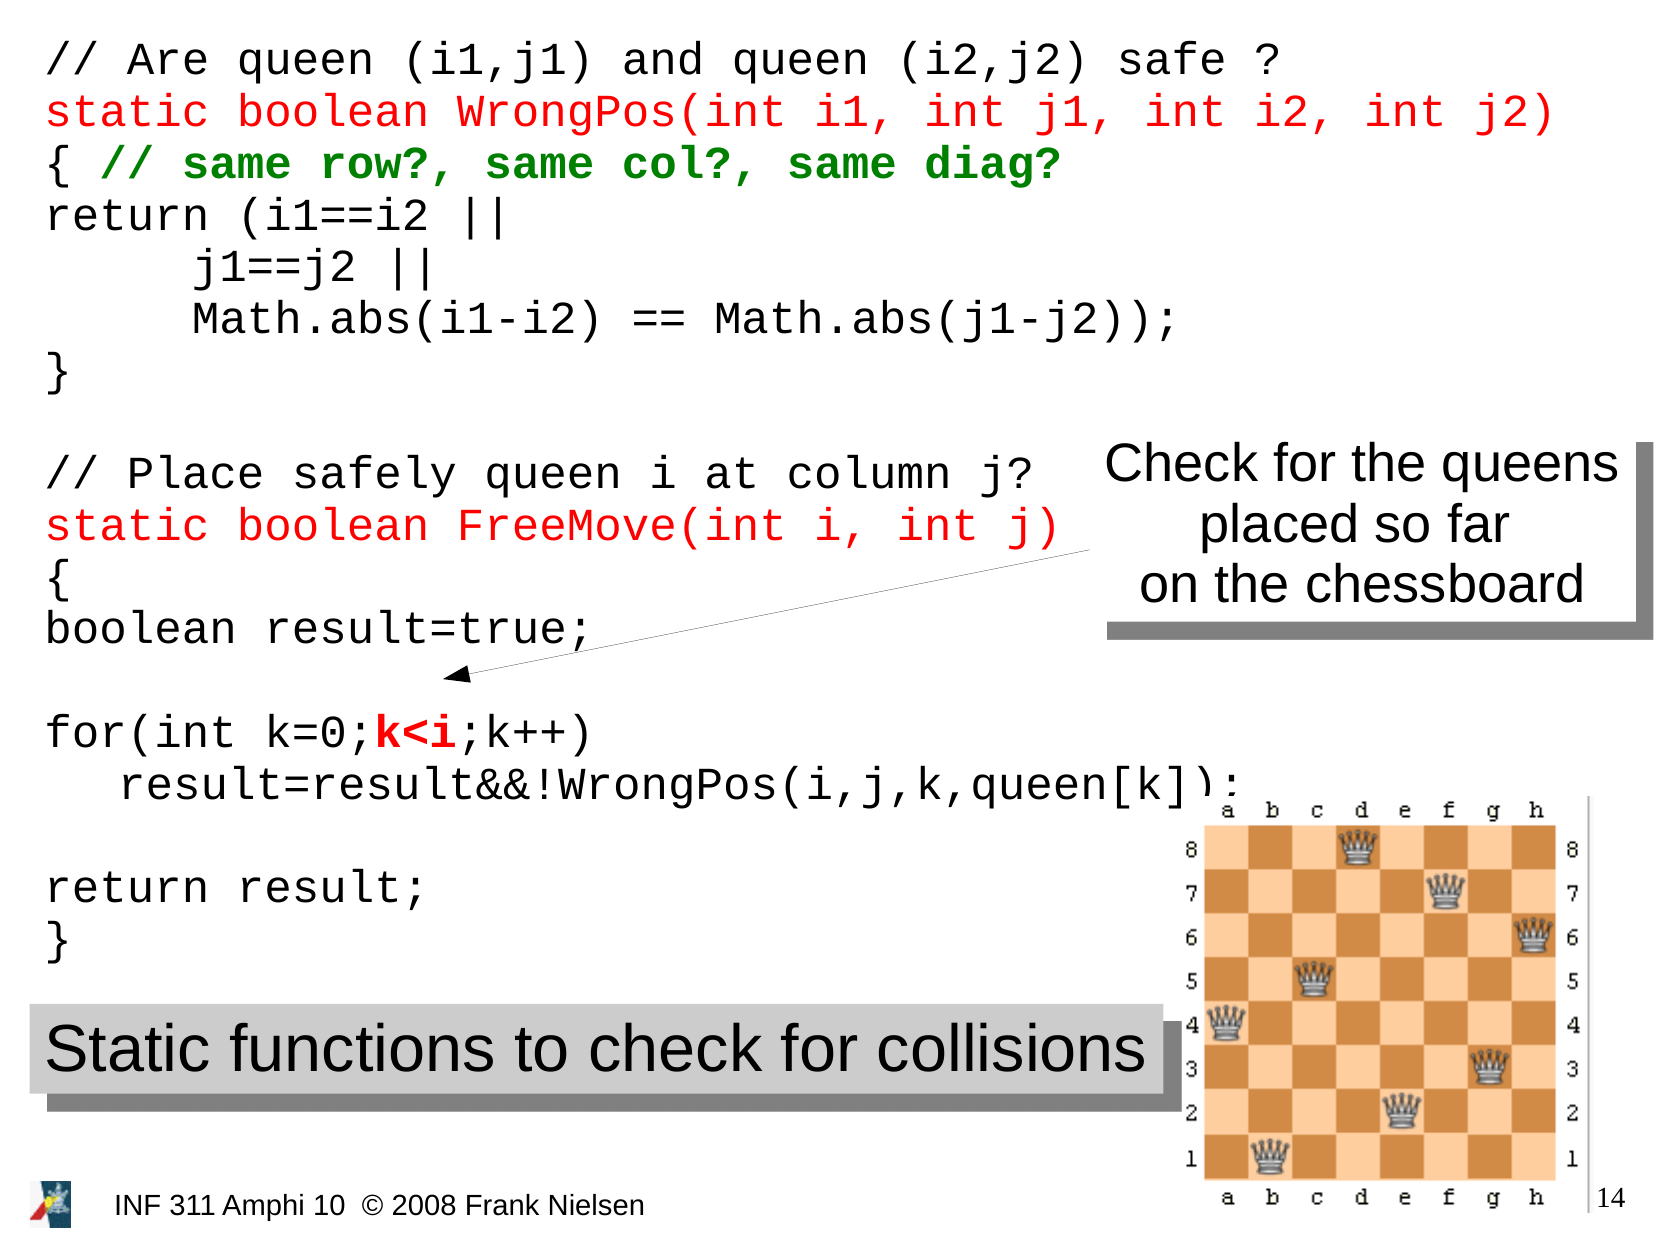

// Are queen (i1,j1) and queen (i2,j2) safe ?
static boolean WrongPos(int i1, int j1, int i2, int j2)
{ // same row?, same col?, same diag?
return (i1==i2 ||
		j1==j2 ||
		Math.abs(i1-i2) == Math.abs(j1-j2));
}
// Place safely queen i at column j?
static boolean FreeMove(int i, int j)
{
boolean result=true;
for(int k=0;k<i;k++)
	result=result&&!WrongPos(i,j,k,queen[k]);
return result;
}
Check for the queens
placed so far
on the chessboard
Static functions to check for collisions